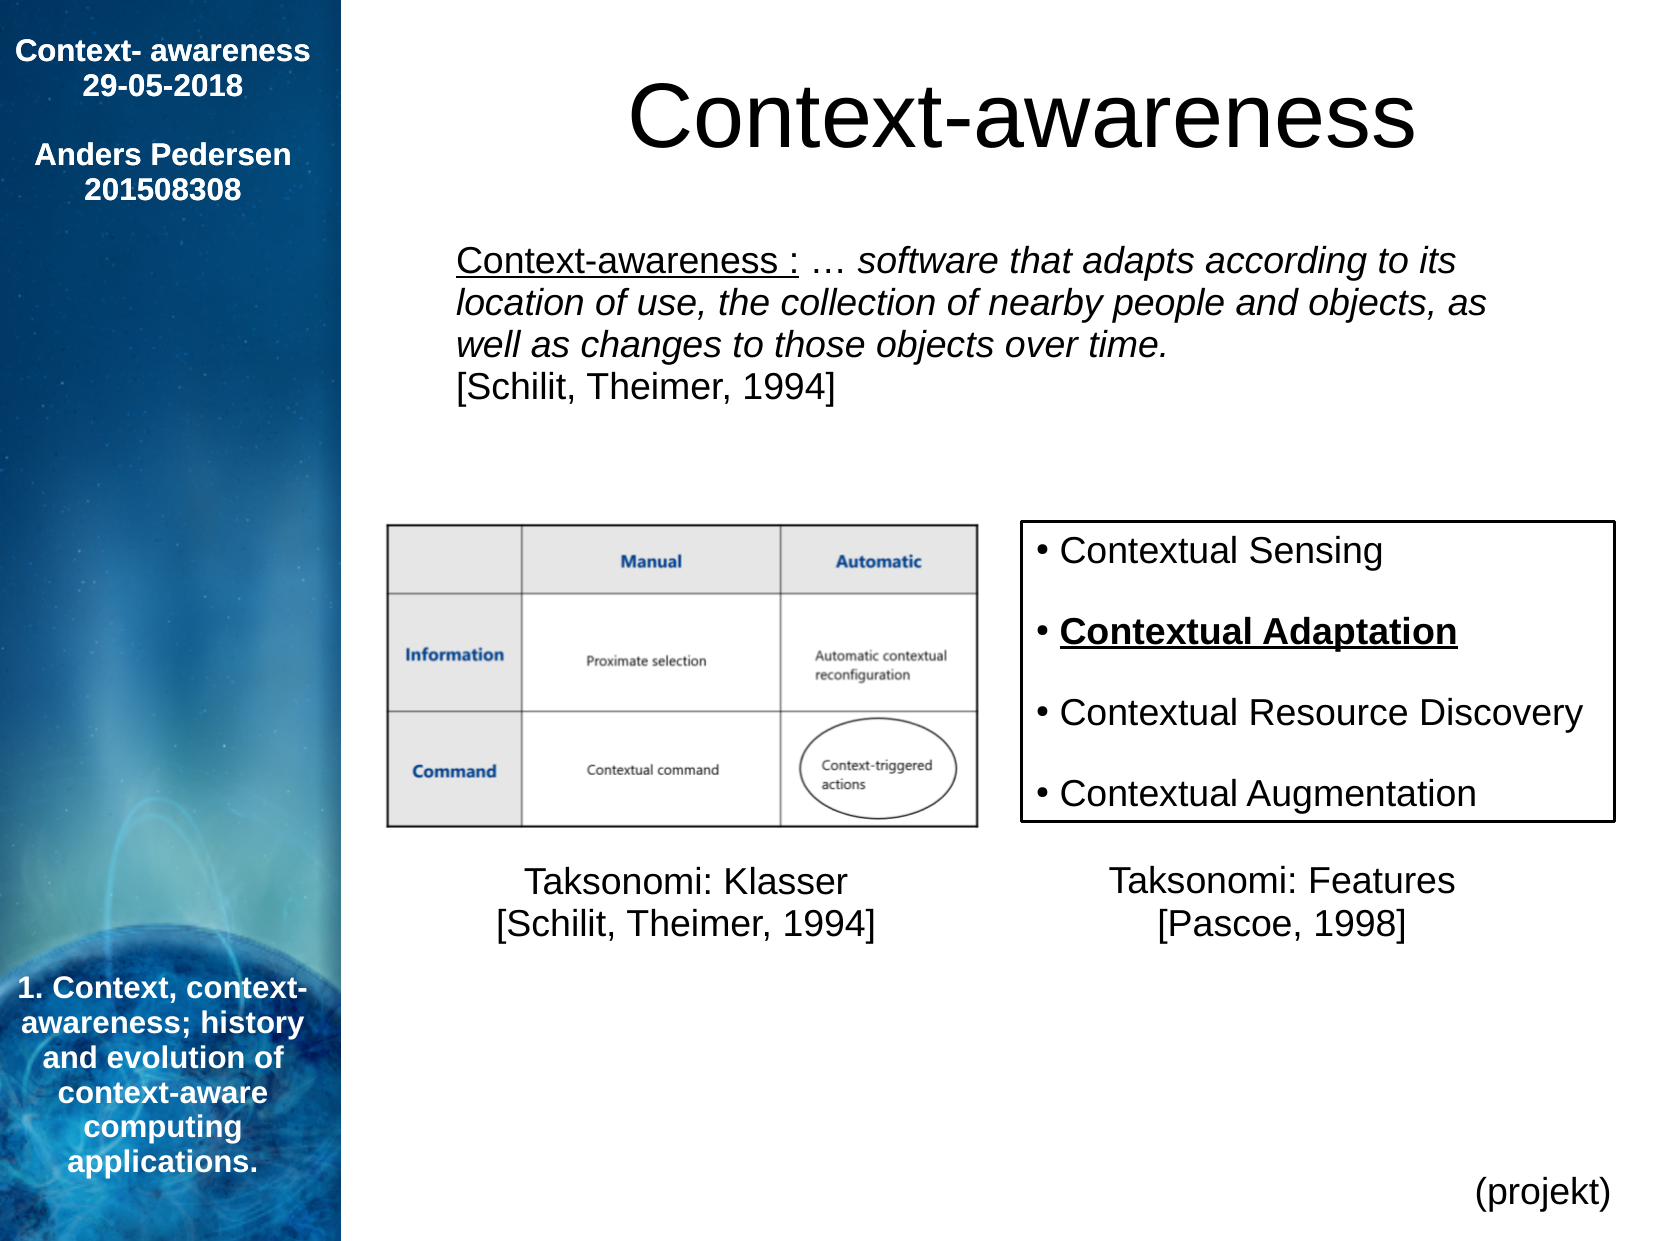

Context- awareness
29-05-2018
Anders Pedersen
201508308
Context- awareness
29-05-2018
Anders Pedersen
201508308
1. Context, context-awareness; history and evolution of context-aware computing applications.
# Agenda
Context-awareness
Context-awareness : … software that adapts according to its location of use, the collection of nearby people and objects, as well as changes to those objects over time.
[Schilit, Theimer, 1994]
 Contextual Sensing
 Contextual Adaptation
 Contextual Resource Discovery
 Contextual Augmentation
Taksonomi: Features
[Pascoe, 1998]
Taksonomi: Klasser
[Schilit, Theimer, 1994]
(projekt)